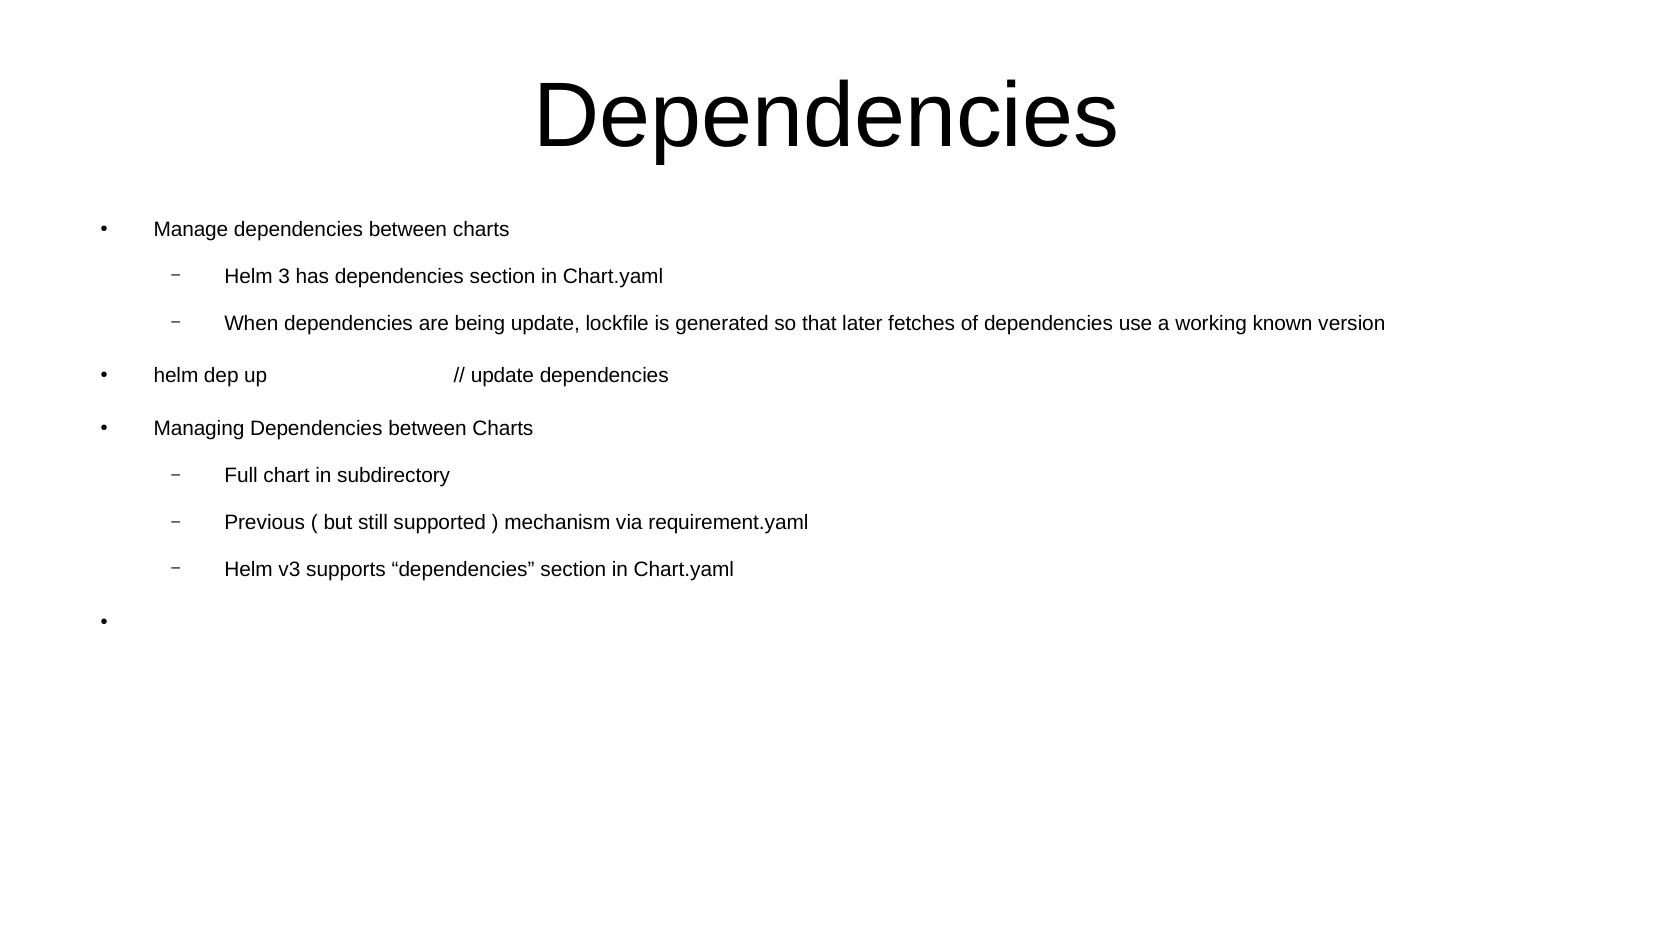

# Dependencies
Manage dependencies between charts
Helm 3 has dependencies section in Chart.yaml
When dependencies are being update, lockfile is generated so that later fetches of dependencies use a working known version
helm dep up			// update dependencies
Managing Dependencies between Charts
Full chart in subdirectory
Previous ( but still supported ) mechanism via requirement.yaml
Helm v3 supports “dependencies” section in Chart.yaml